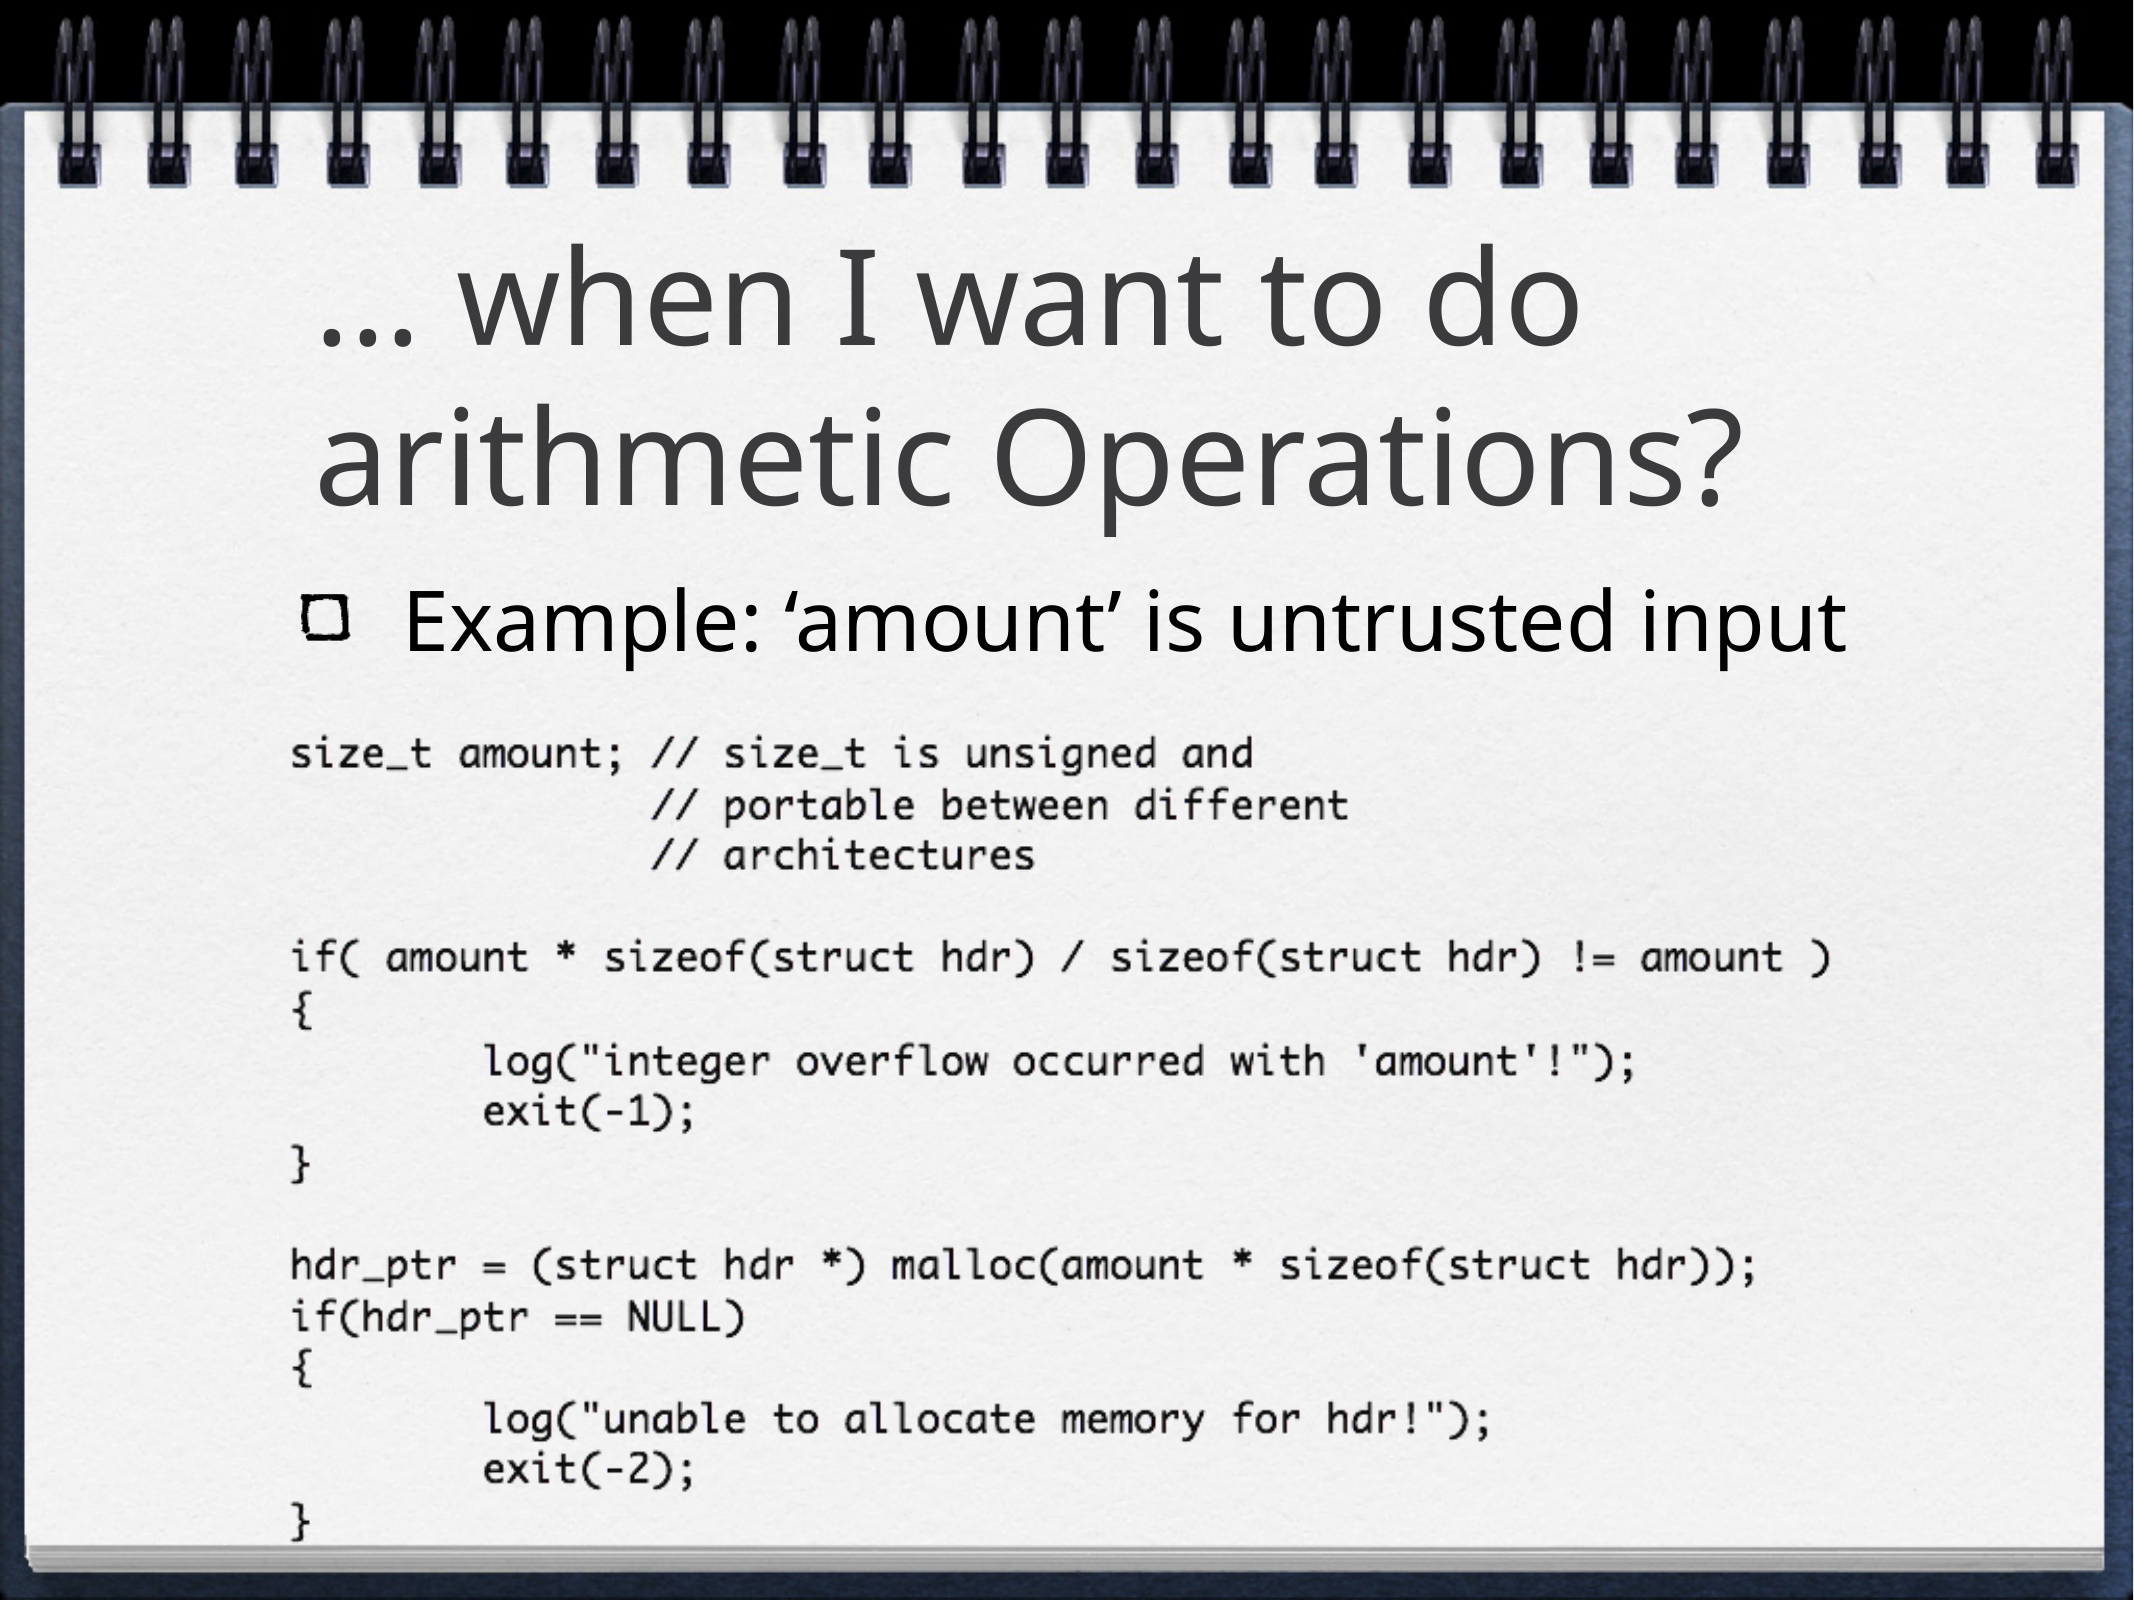

# ... when I want to do arithmetic Operations?
Example: ‘amount’ is untrusted input